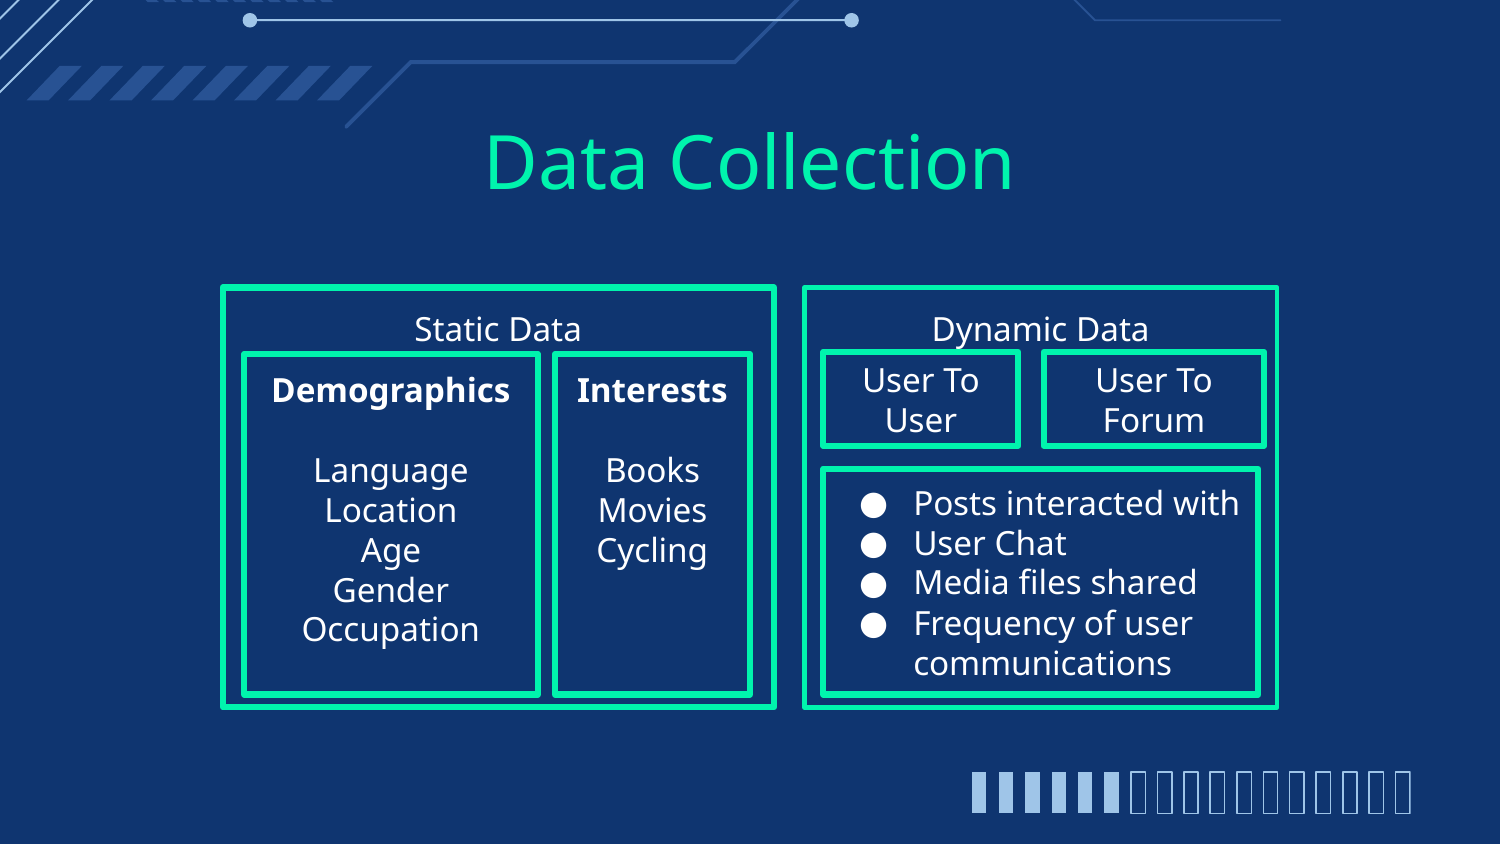

# Data Collection
Static Data
Dynamic Data
User To User
User To Forum
Demographics
Language
Location
Age
Gender
Occupation
Interests
Books
Movies
Cycling
Posts interacted with
User Chat
Media files shared
Frequency of user communications